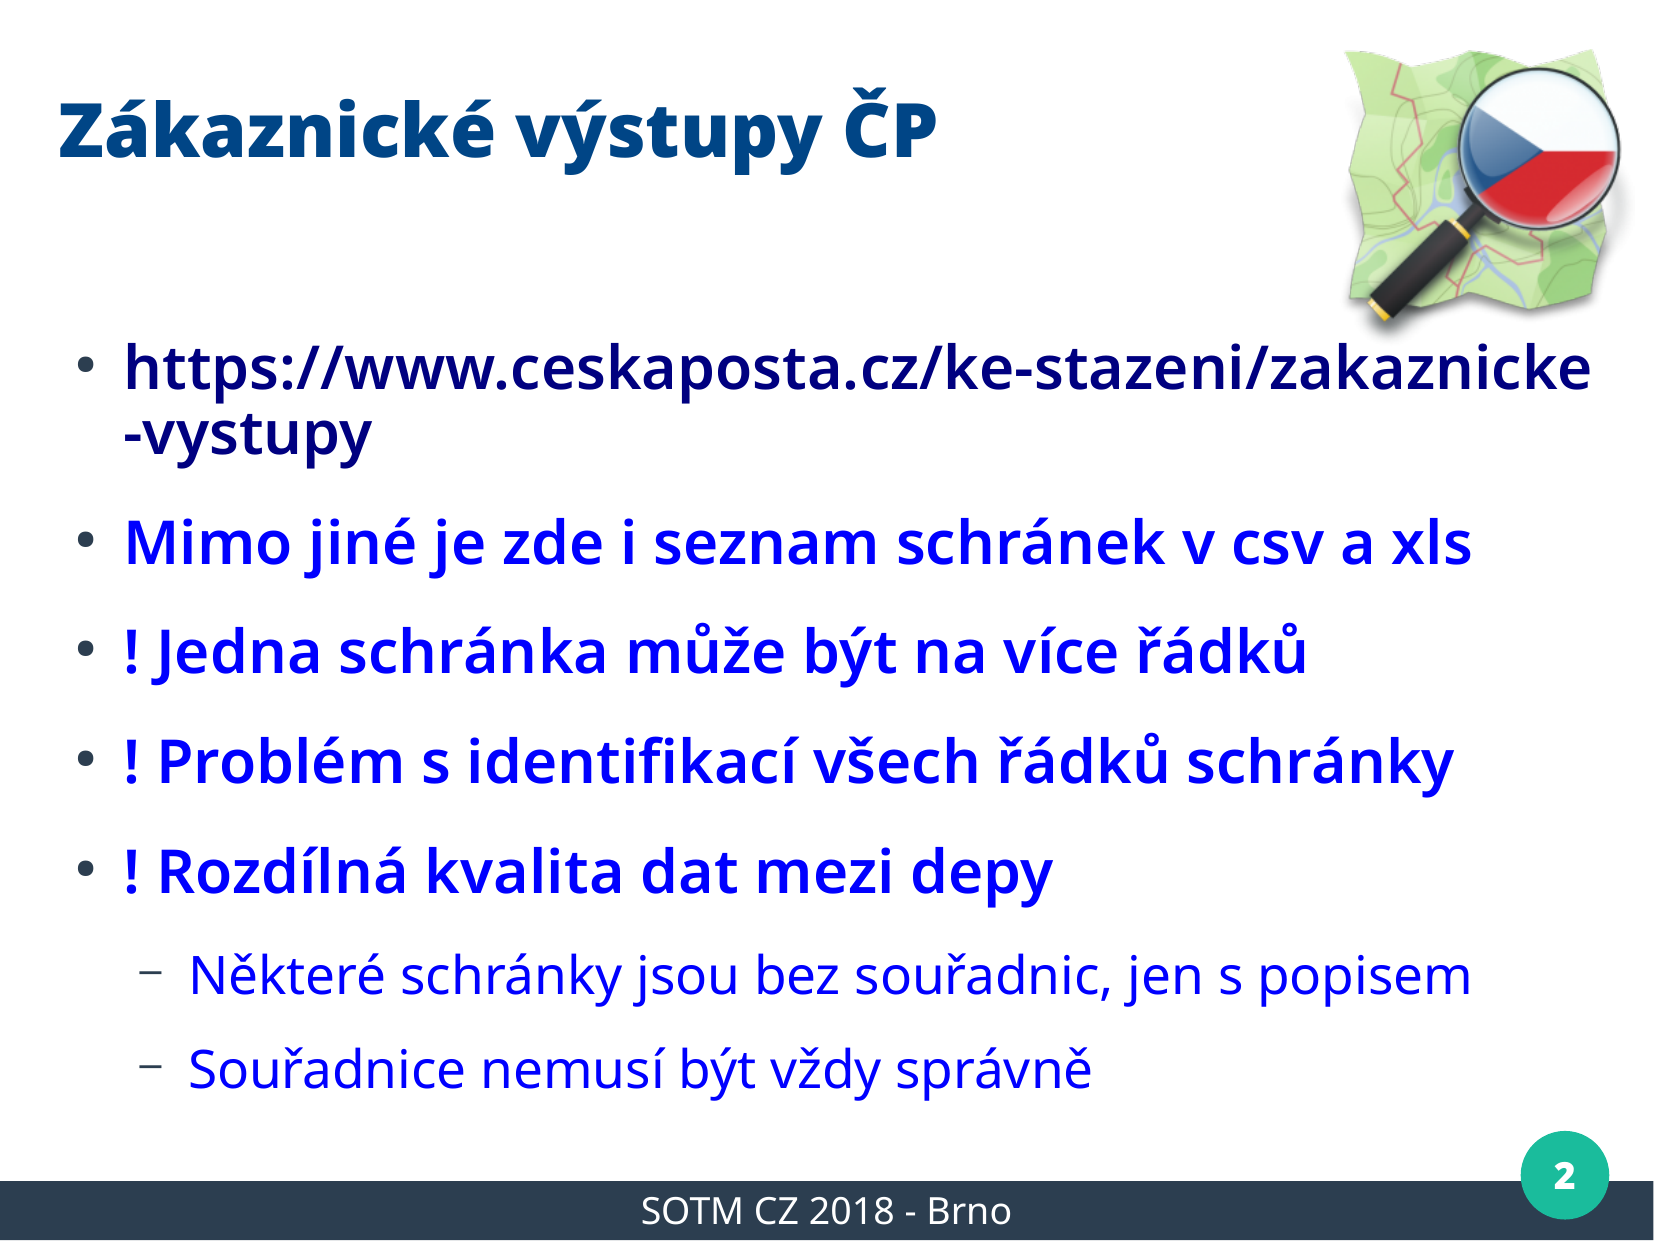

# Zákaznické výstupy ČP
https://www.ceskaposta.cz/ke-stazeni/zakaznicke-vystupy
Mimo jiné je zde i seznam schránek v csv a xls
! Jedna schránka může být na více řádků
! Problém s identifikací všech řádků schránky
! Rozdílná kvalita dat mezi depy
Některé schránky jsou bez souřadnic, jen s popisem
Souřadnice nemusí být vždy správně
2
SOTM CZ 2018 - Brno